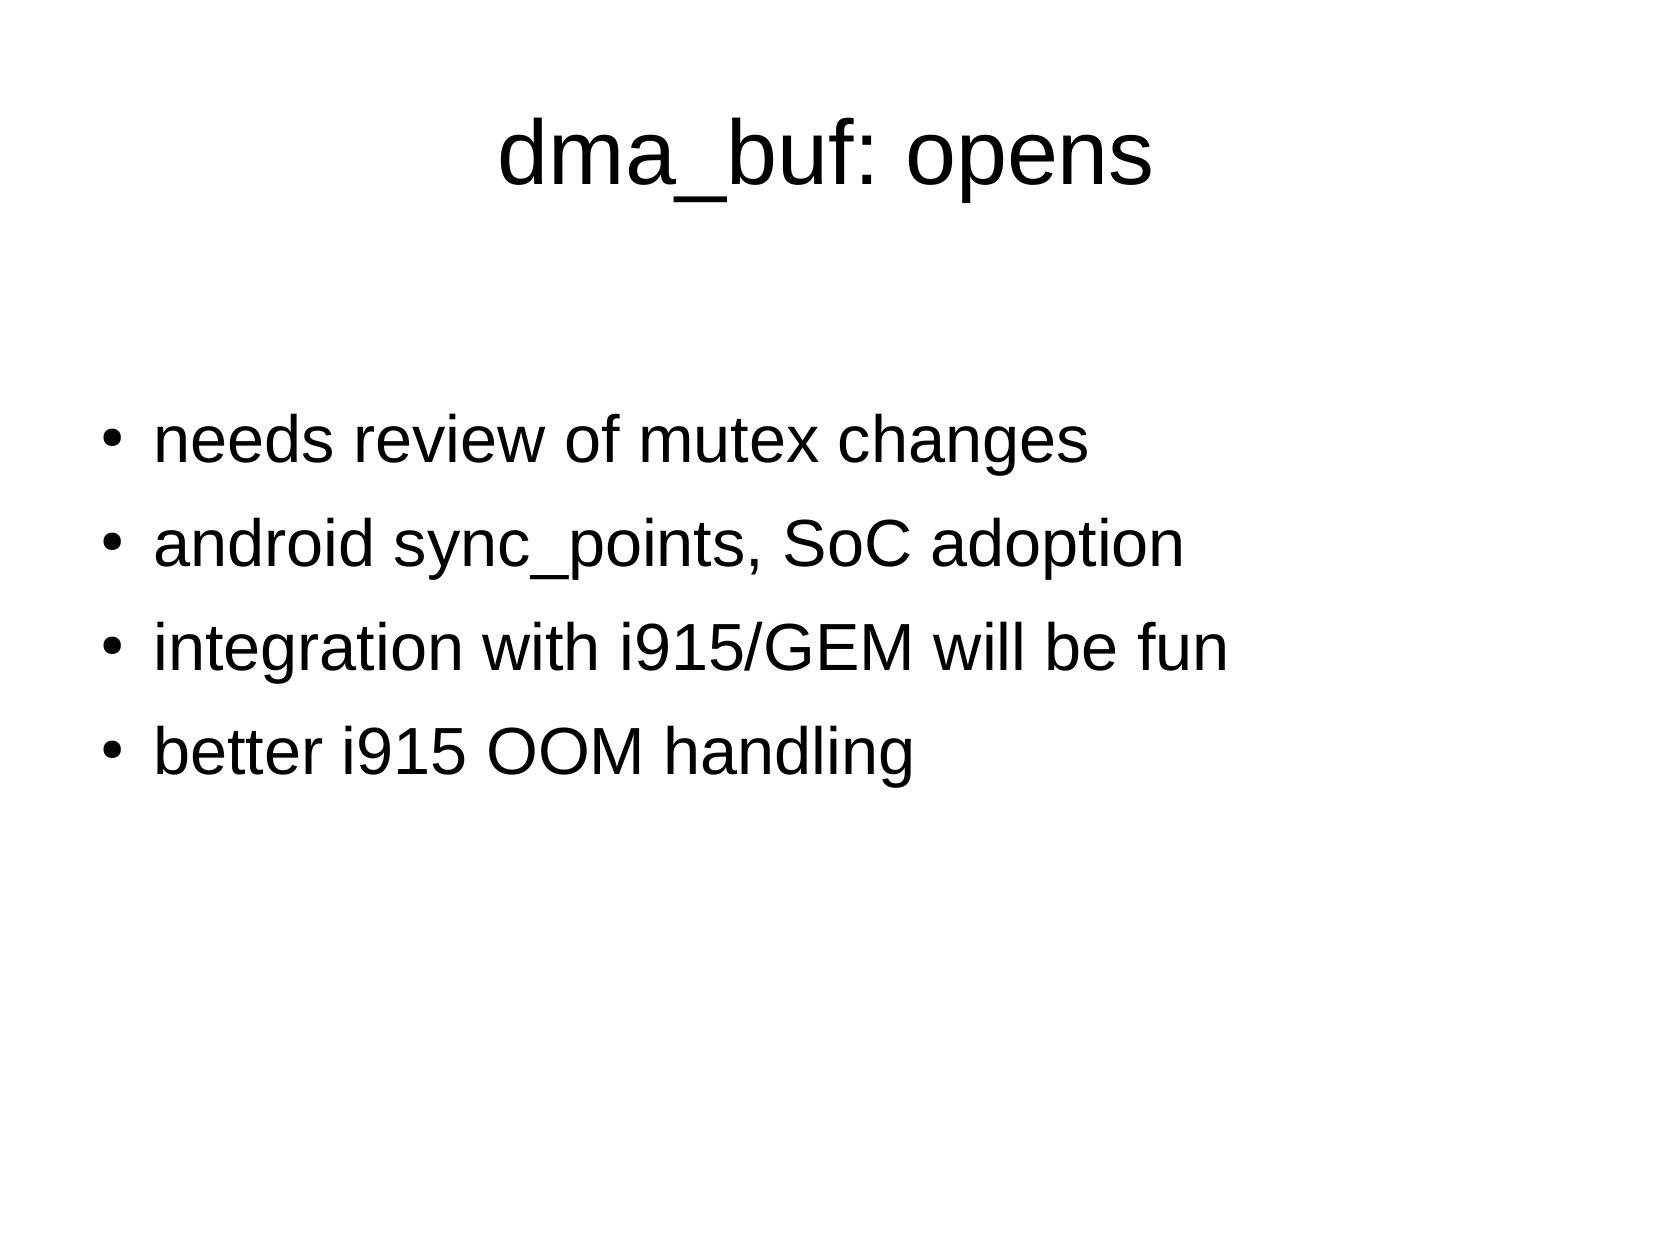

# dma_buf: opens
needs review of mutex changes
android sync_points, SoC adoption
integration with i915/GEM will be fun
better i915 OOM handling